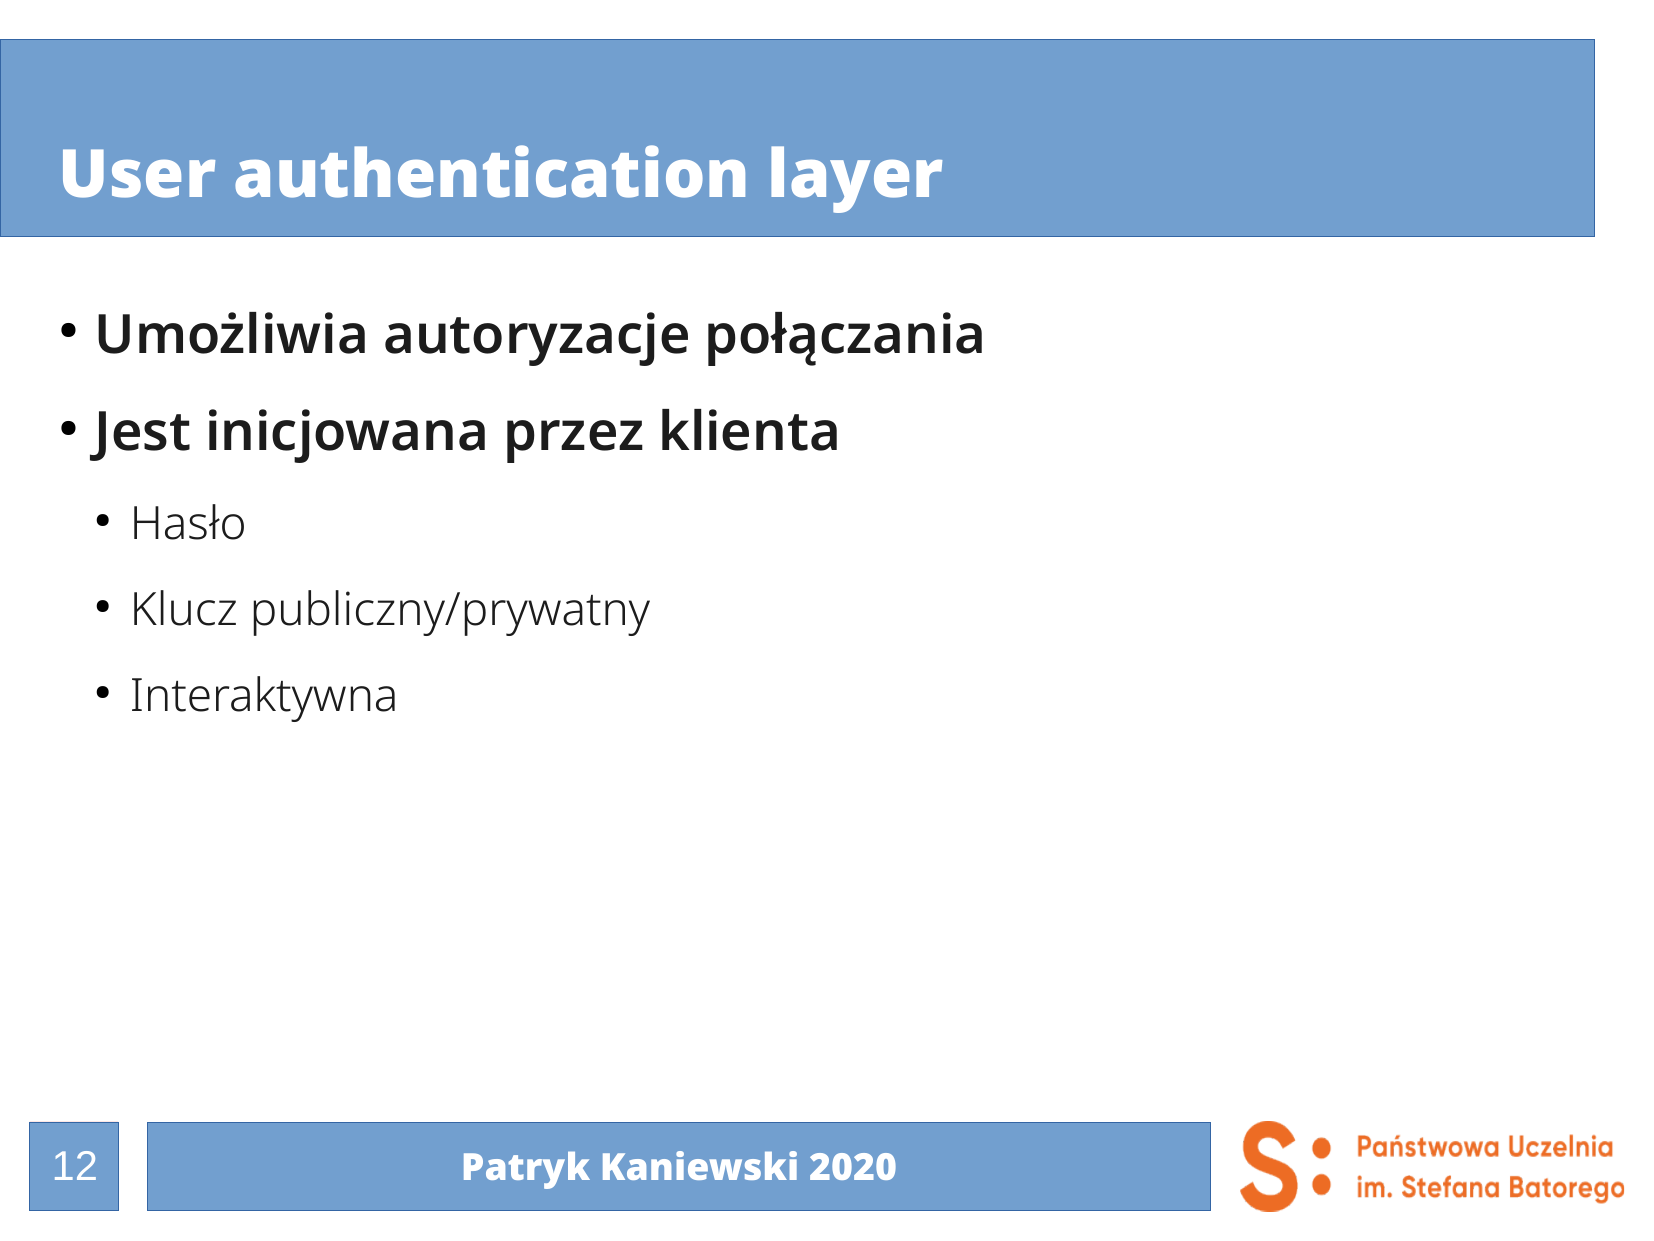

# User authentication layer
Umożliwia autoryzacje połączania
Jest inicjowana przez klienta
Hasło
Klucz publiczny/prywatny
Interaktywna